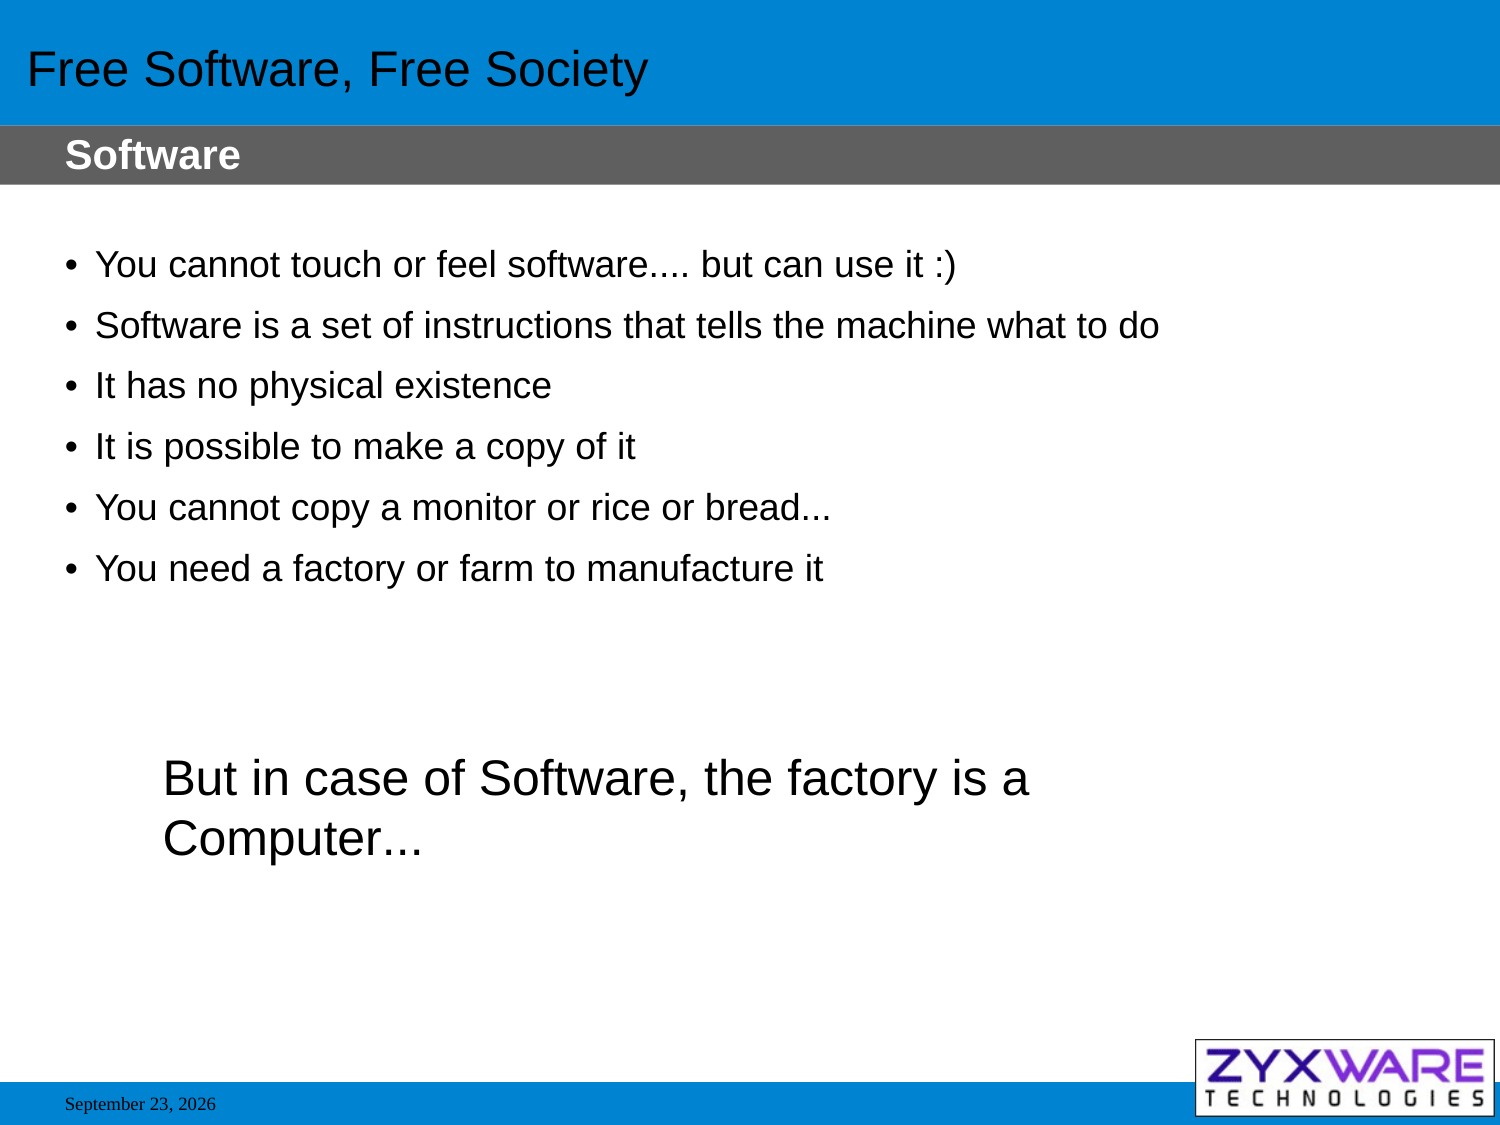

# Software
You cannot touch or feel software.... but can use it :)
Software is a set of instructions that tells the machine what to do
It has no physical existence
It is possible to make a copy of it
You cannot copy a monitor or rice or bread...
You need a factory or farm to manufacture it
But in case of Software, the factory is a Computer...
3